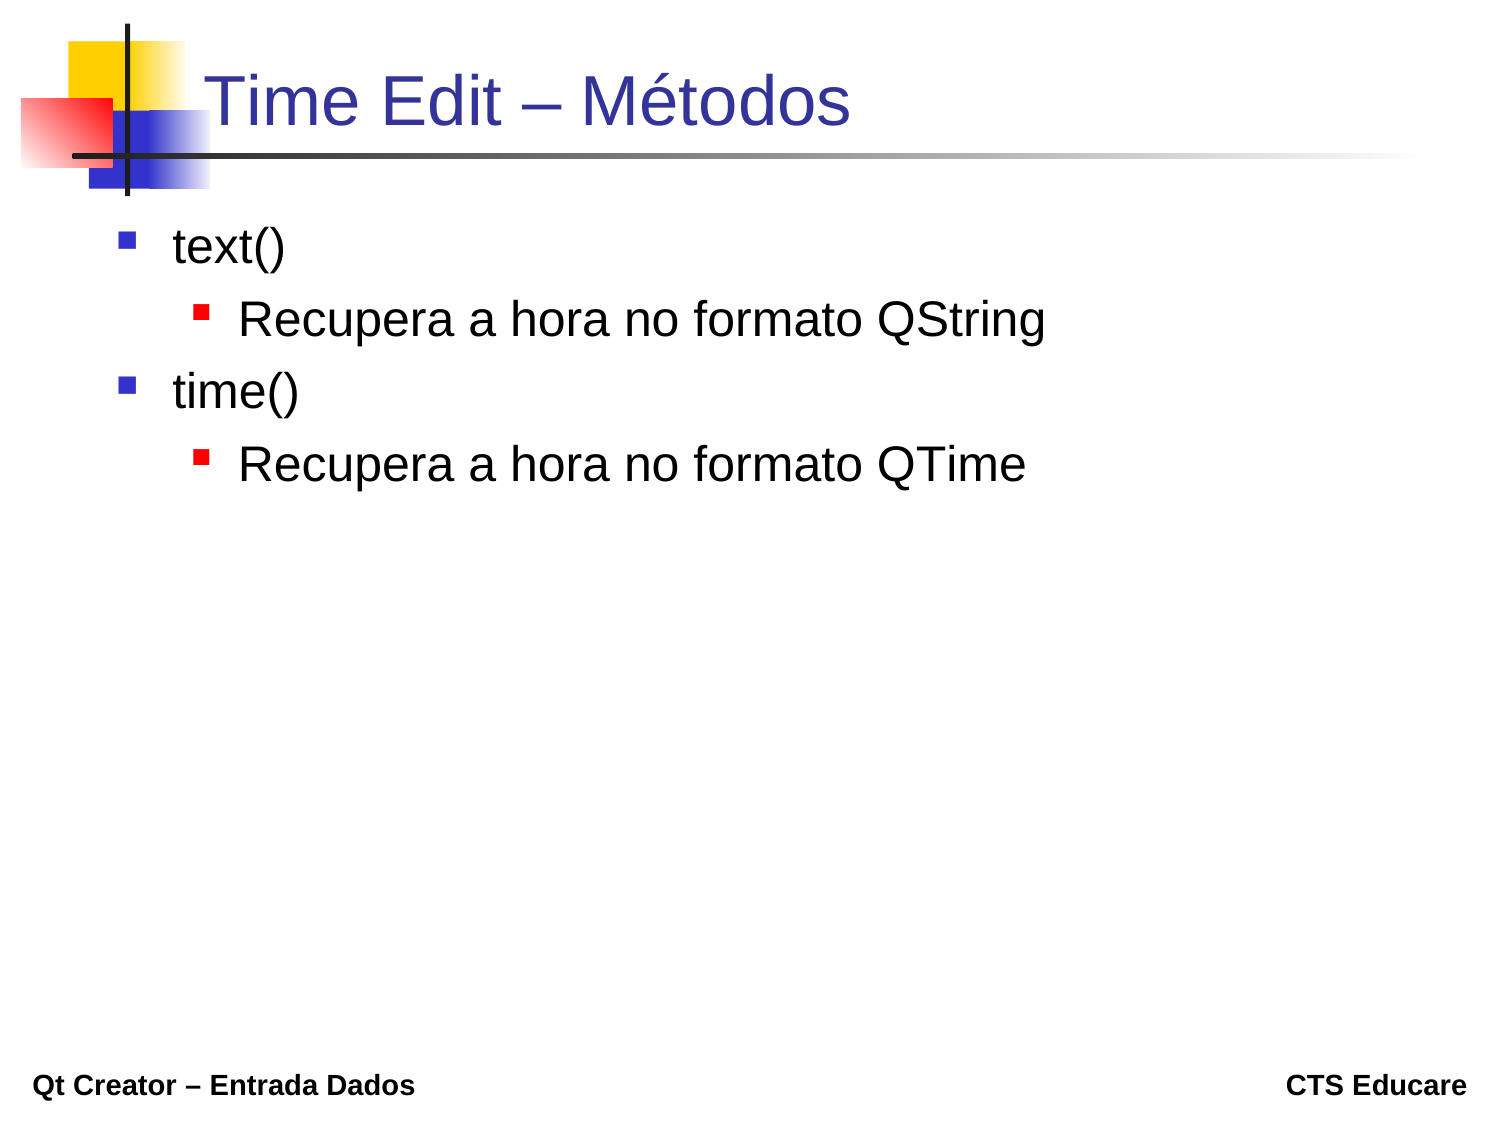

# Time Edit – Métodos
text()
Recupera a hora no formato QString
time()
Recupera a hora no formato QTime